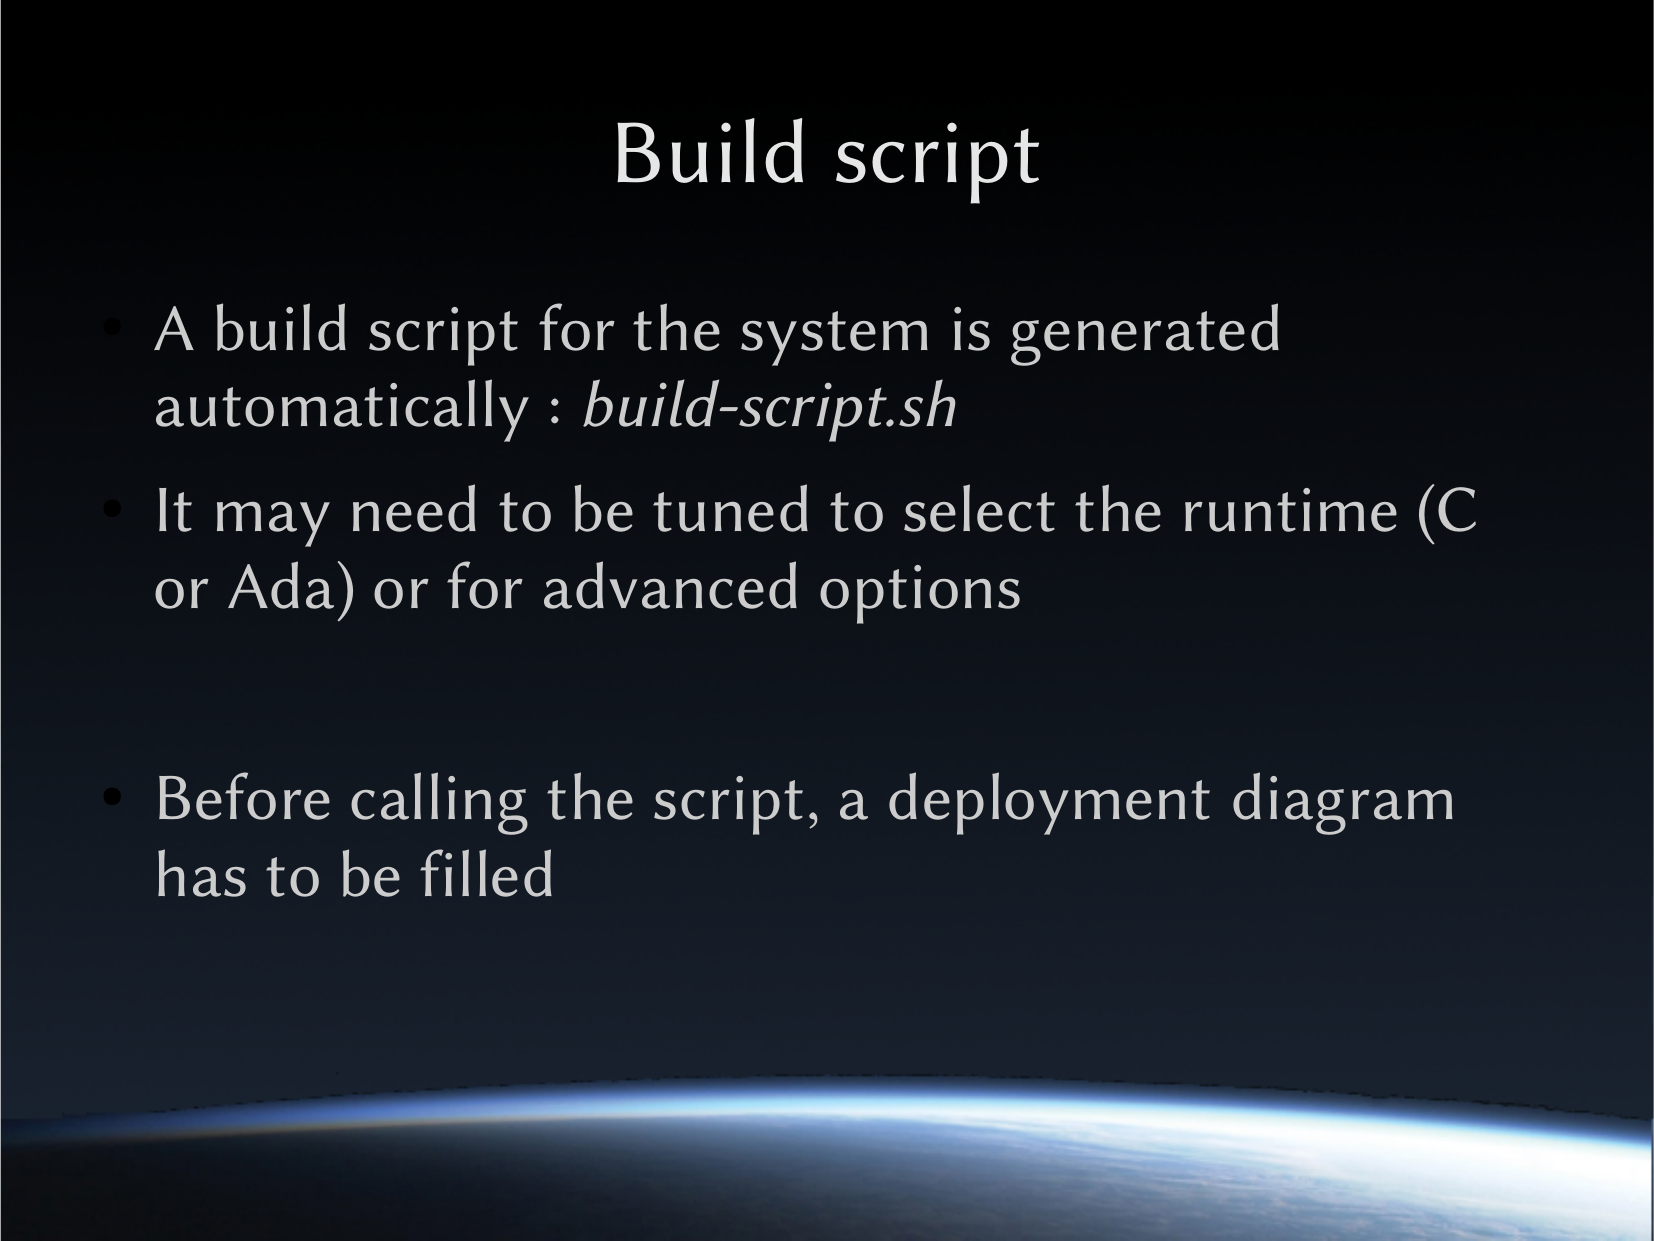

# Build script
A build script for the system is generated automatically : build-script.sh
It may need to be tuned to select the runtime (C or Ada) or for advanced options
Before calling the script, a deployment diagram has to be filled